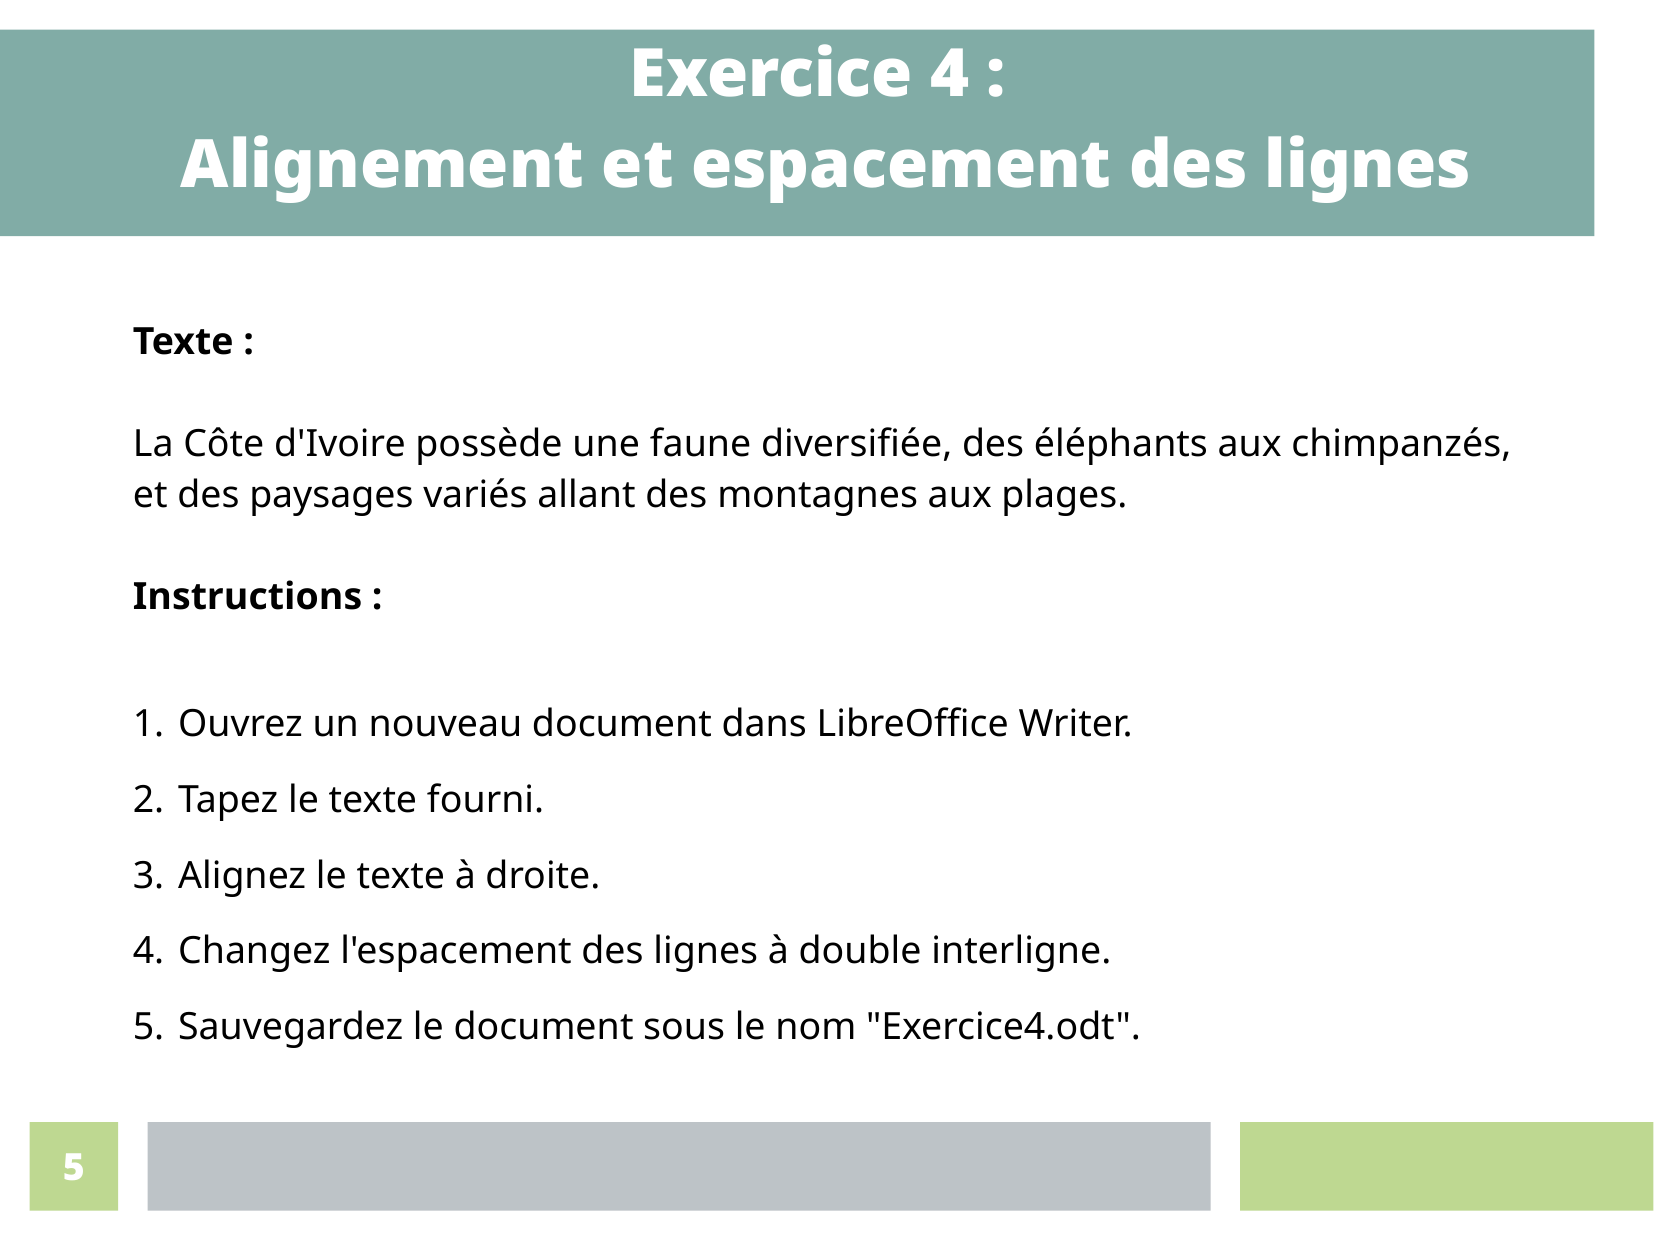

# Exercice 4 : Alignement et espacement des lignes
Texte :
La Côte d'Ivoire possède une faune diversifiée, des éléphants aux chimpanzés, et des paysages variés allant des montagnes aux plages.
Instructions :
 Ouvrez un nouveau document dans LibreOffice Writer.
 Tapez le texte fourni.
 Alignez le texte à droite.
 Changez l'espacement des lignes à double interligne.
 Sauvegardez le document sous le nom "Exercice4.odt".
5